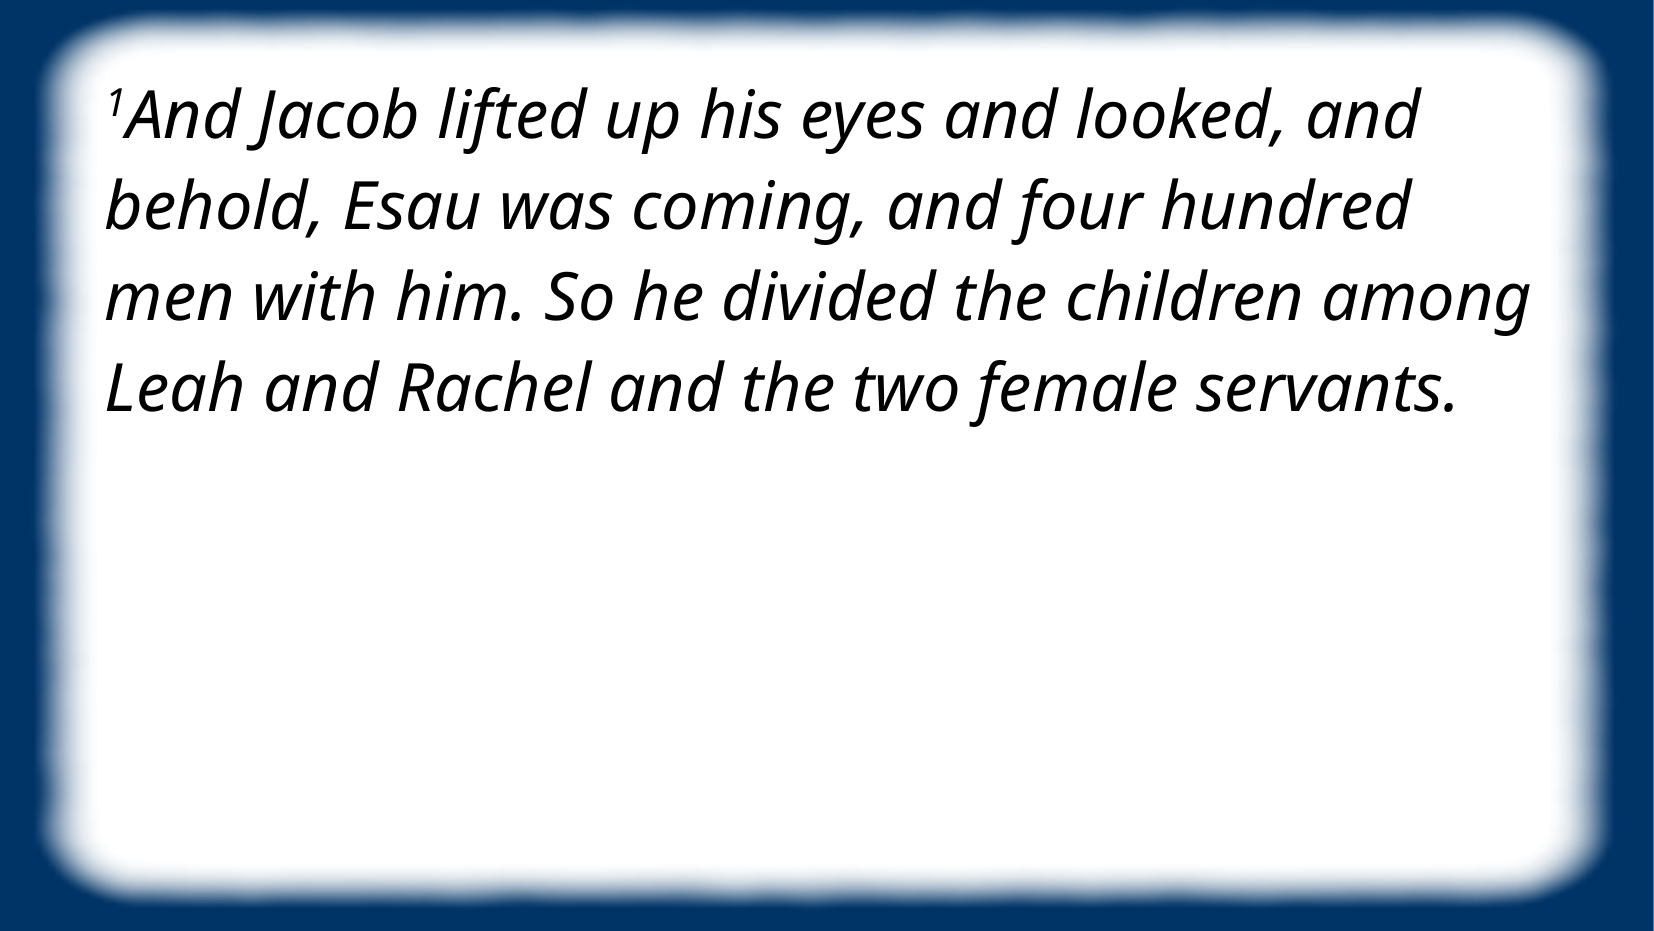

1And Jacob lifted up his eyes and looked, and behold, Esau was coming, and four hundred men with him. So he divided the children among Leah and Rachel and the two female servants.